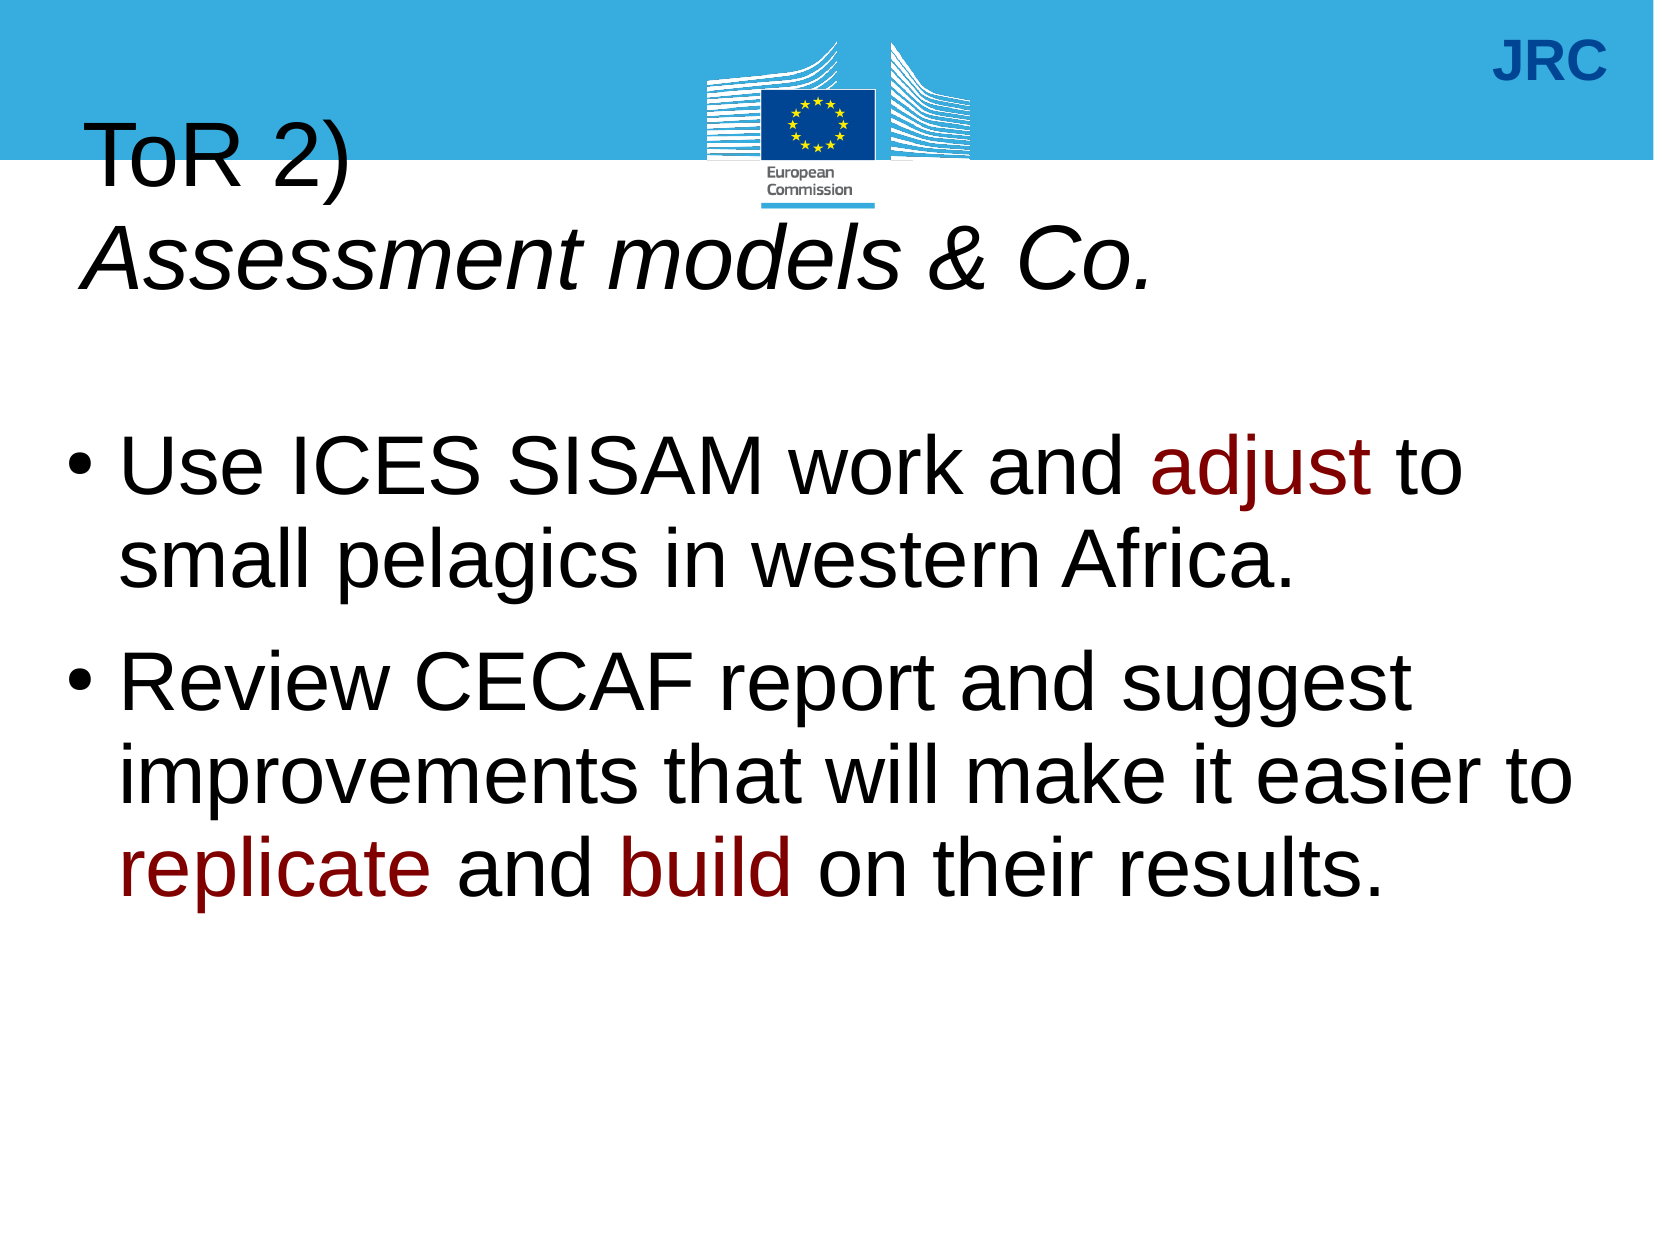

JRC
ToR 2)
Assessment models & Co.
# Use ICES SISAM work and adjust to small pelagics in western Africa.
Review CECAF report and suggest improvements that will make it easier to replicate and build on their results.